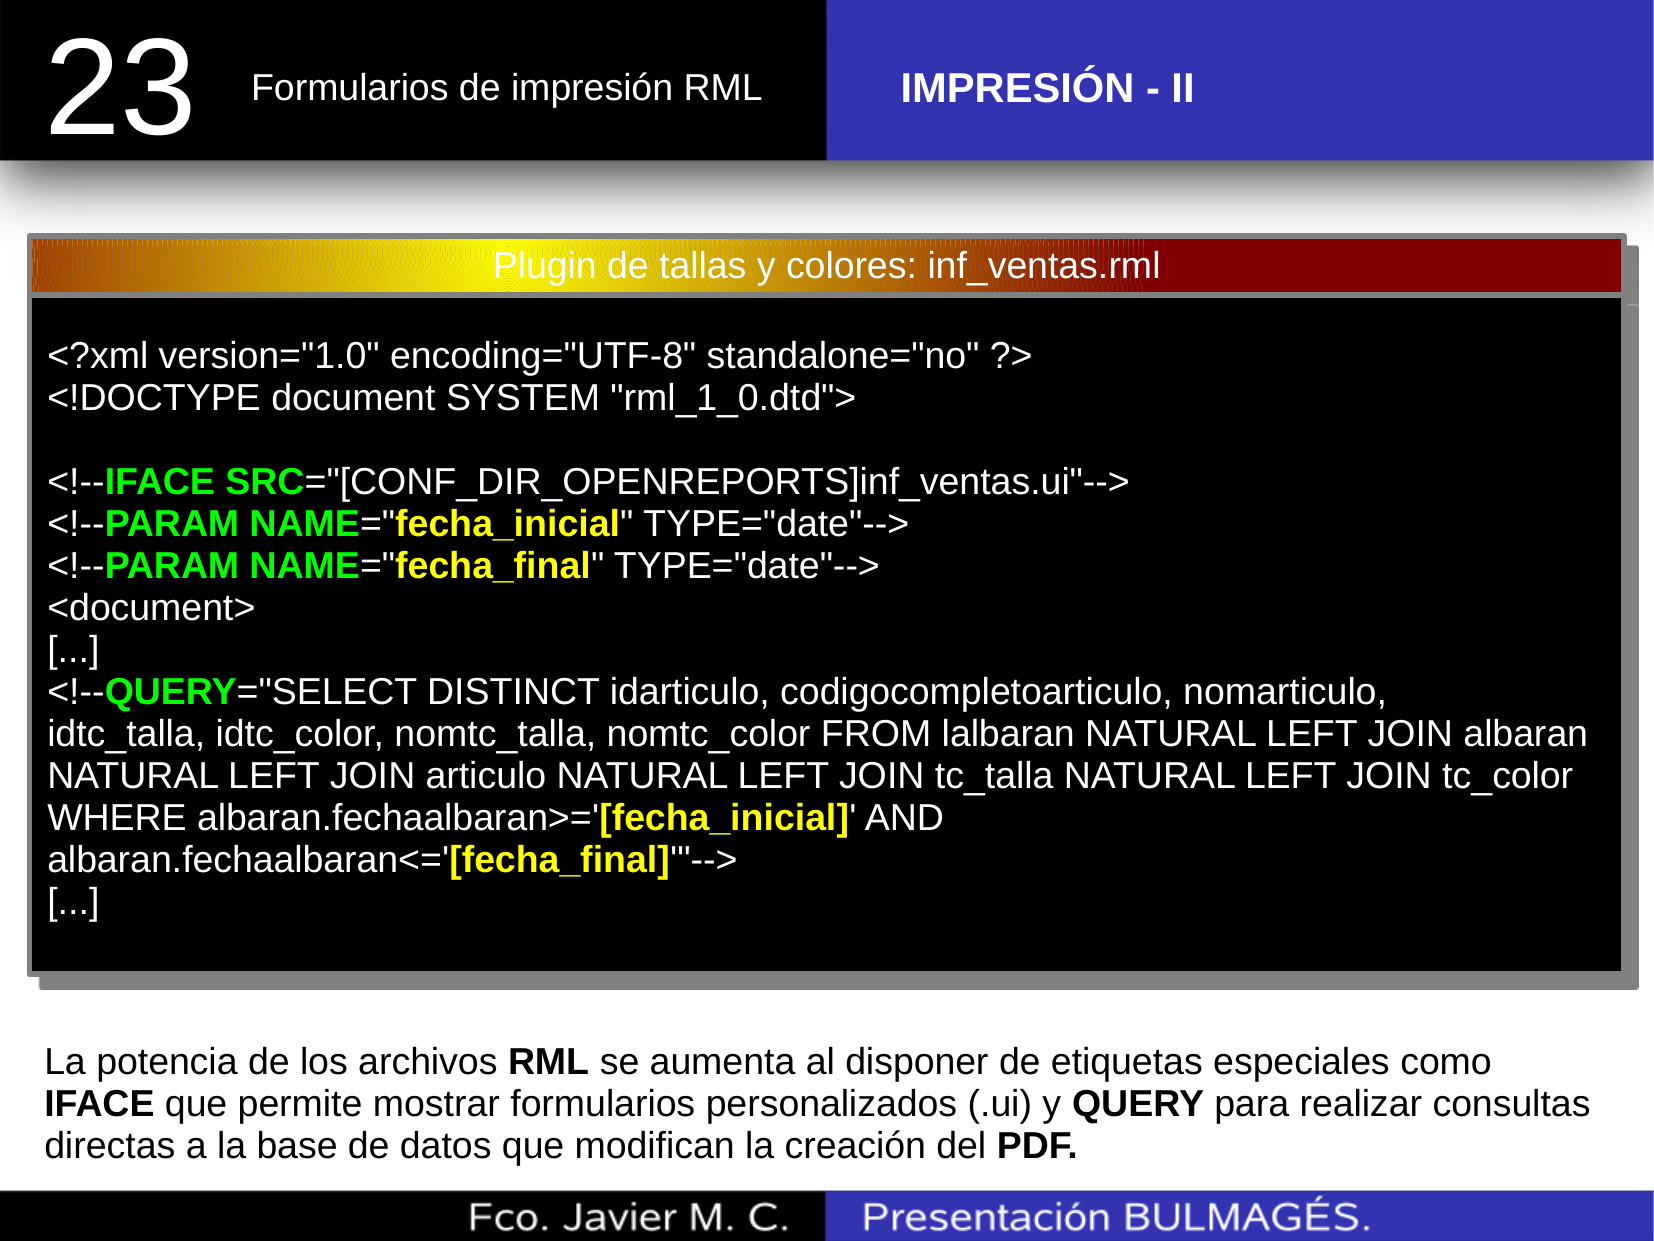

IMPRESIÓN - II
Formularios de impresión RML
Plugin de tallas y colores: inf_ventas.rml
<?xml version="1.0" encoding="UTF-8" standalone="no" ?>
<!DOCTYPE document SYSTEM "rml_1_0.dtd">
<!--IFACE SRC="[CONF_DIR_OPENREPORTS]inf_ventas.ui"-->
<!--PARAM NAME="fecha_inicial" TYPE="date"-->
<!--PARAM NAME="fecha_final" TYPE="date"-->
<document>
[...]
<!--QUERY="SELECT DISTINCT idarticulo, codigocompletoarticulo, nomarticulo,
idtc_talla, idtc_color, nomtc_talla, nomtc_color FROM lalbaran NATURAL LEFT JOIN albaran
NATURAL LEFT JOIN articulo NATURAL LEFT JOIN tc_talla NATURAL LEFT JOIN tc_color
WHERE albaran.fechaalbaran>='[fecha_inicial]' AND
albaran.fechaalbaran<='[fecha_final]'"-->
[...]
La potencia de los archivos RML se aumenta al disponer de etiquetas especiales como IFACE que permite mostrar formularios personalizados (.ui) y QUERY para realizar consultas directas a la base de datos que modifican la creación del PDF.